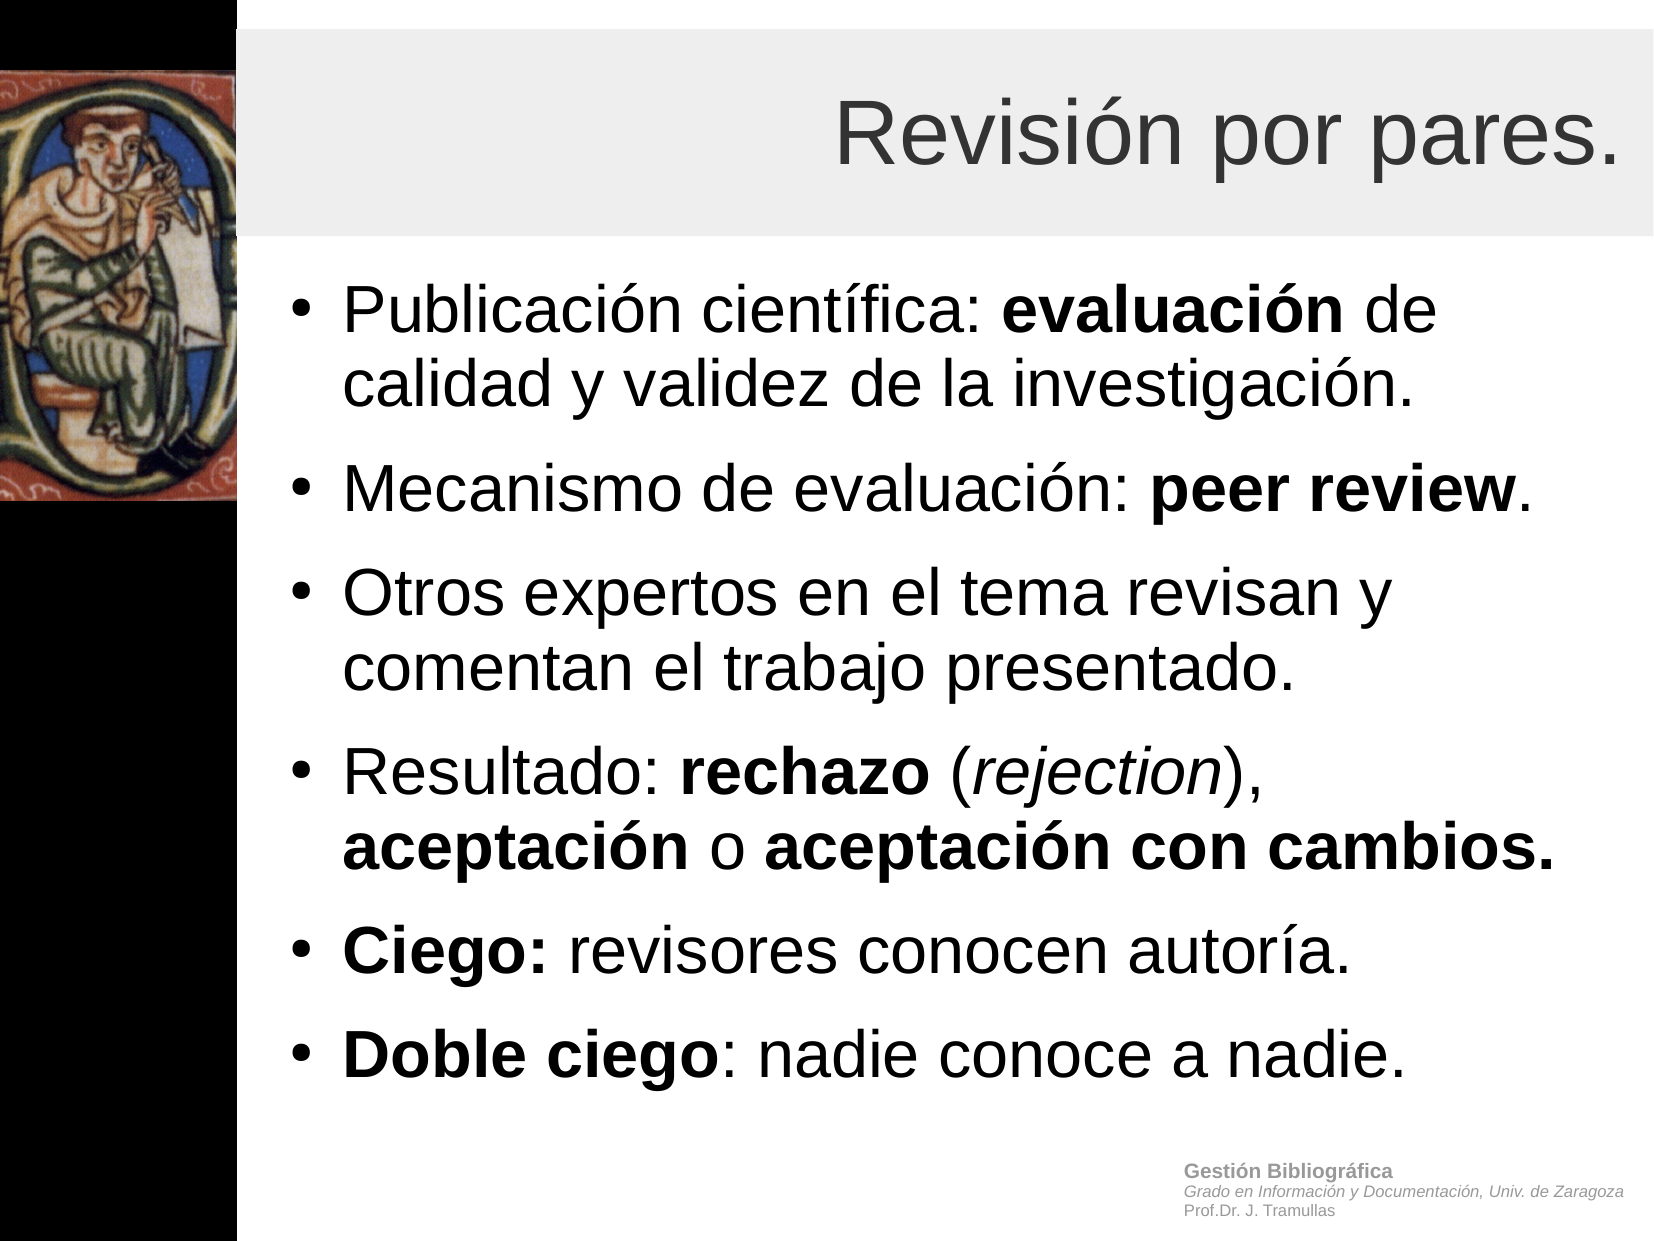

# Revisión por pares.
Publicación científica: evaluación de calidad y validez de la investigación.
Mecanismo de evaluación: peer review.
Otros expertos en el tema revisan y comentan el trabajo presentado.
Resultado: rechazo (rejection), aceptación o aceptación con cambios.
Ciego: revisores conocen autoría.
Doble ciego: nadie conoce a nadie.